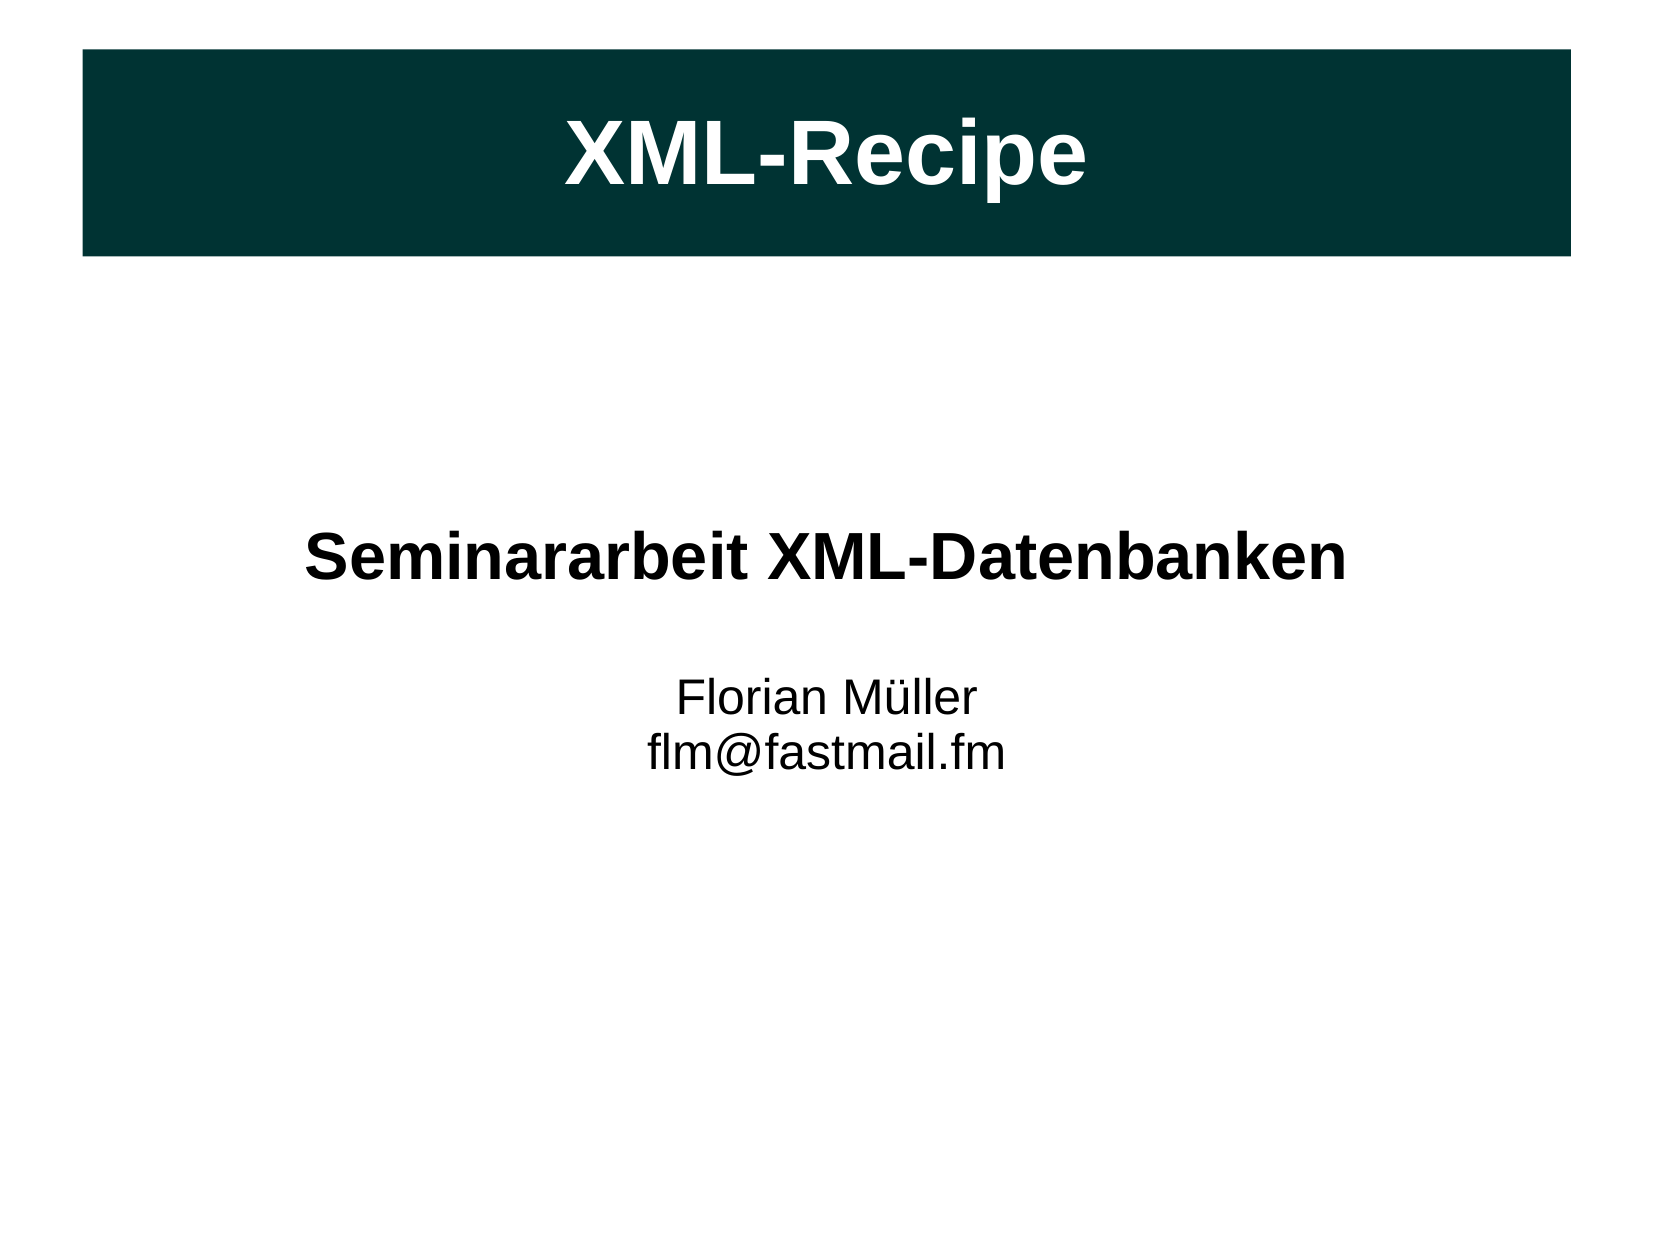

# XML-Recipe
Seminararbeit XML-Datenbanken
Florian Müller
flm@fastmail.fm